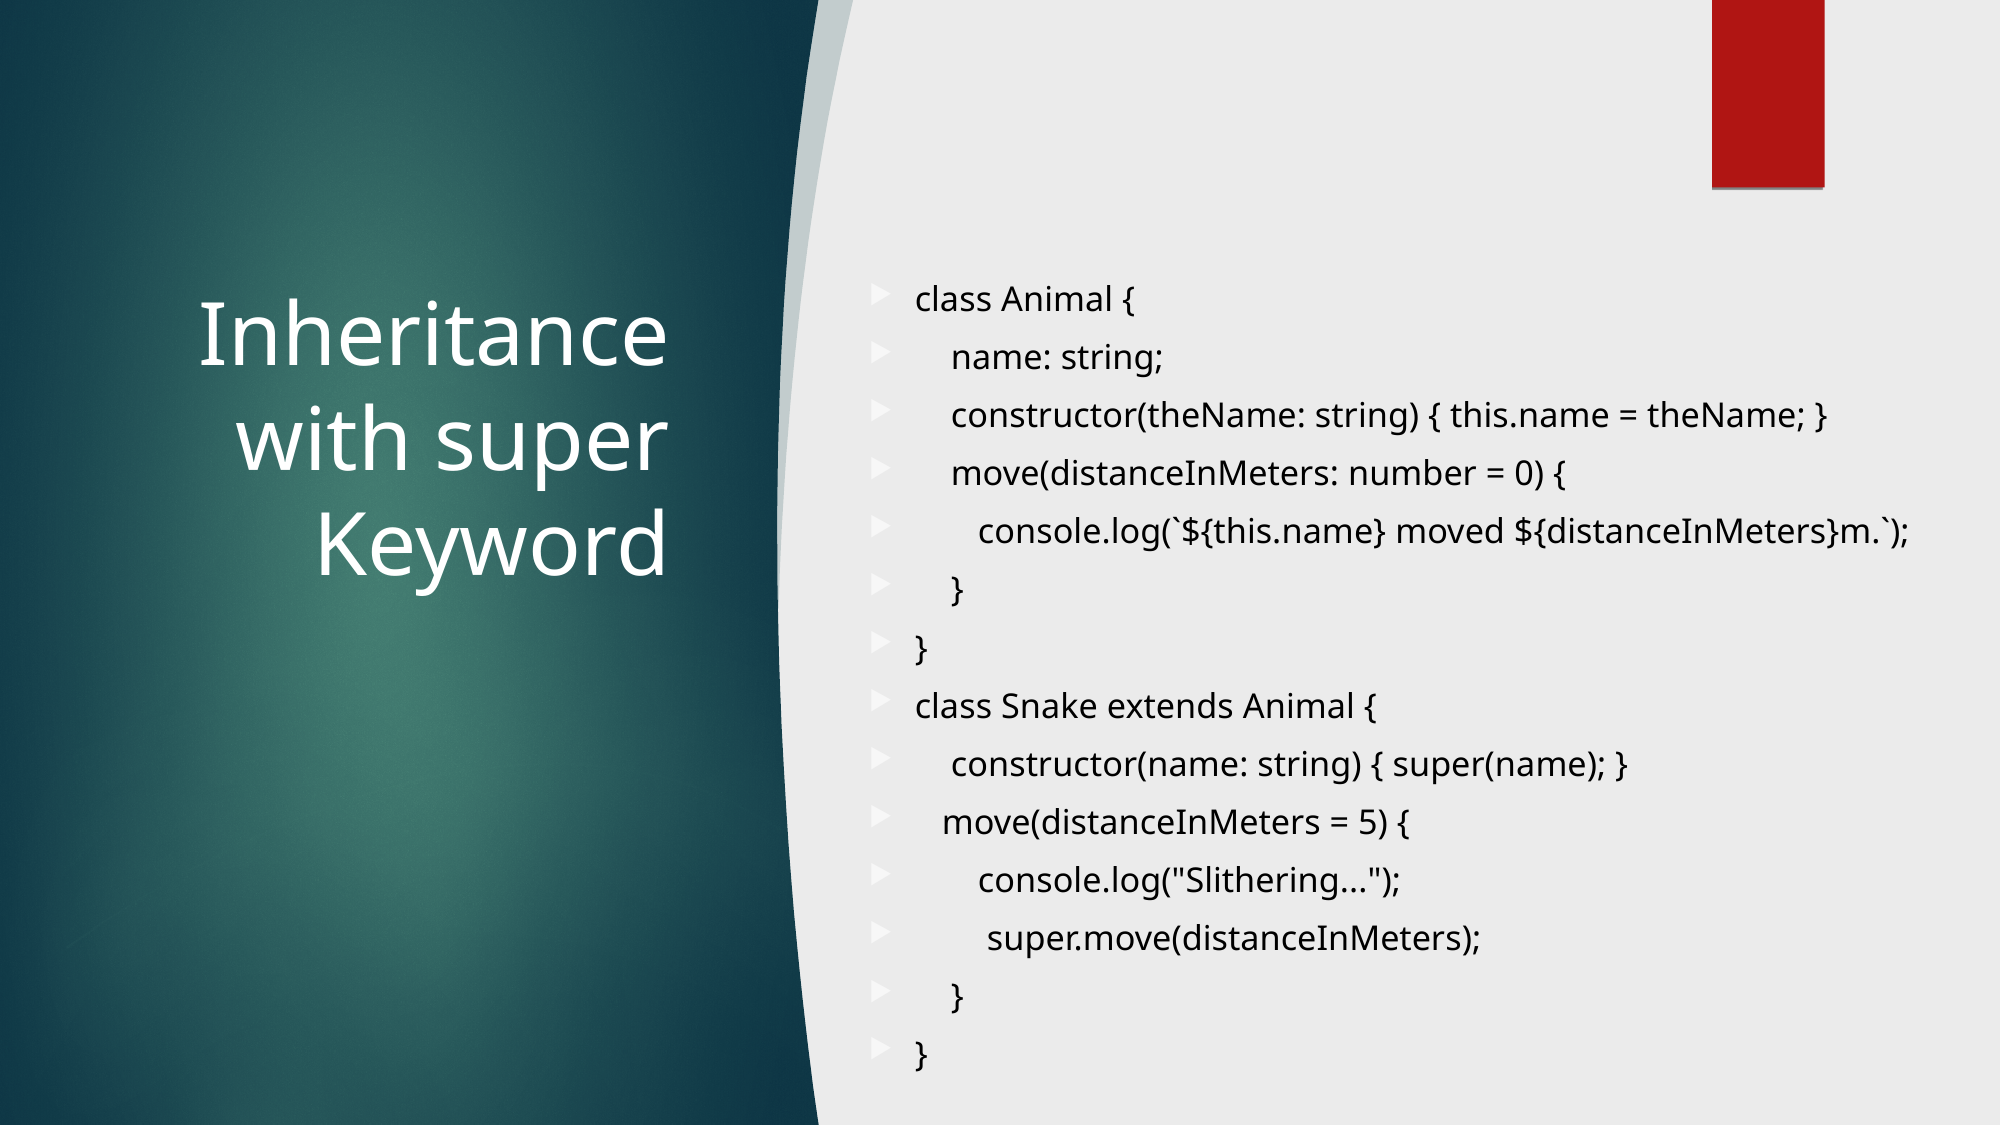

# Inheritance with super Keyword
class Animal {
 name: string;
 constructor(theName: string) { this.name = theName; }
 move(distanceInMeters: number = 0) {
 console.log(`${this.name} moved ${distanceInMeters}m.`);
 }
}
class Snake extends Animal {
 constructor(name: string) { super(name); }
 move(distanceInMeters = 5) {
 console.log("Slithering...");
 super.move(distanceInMeters);
 }
}